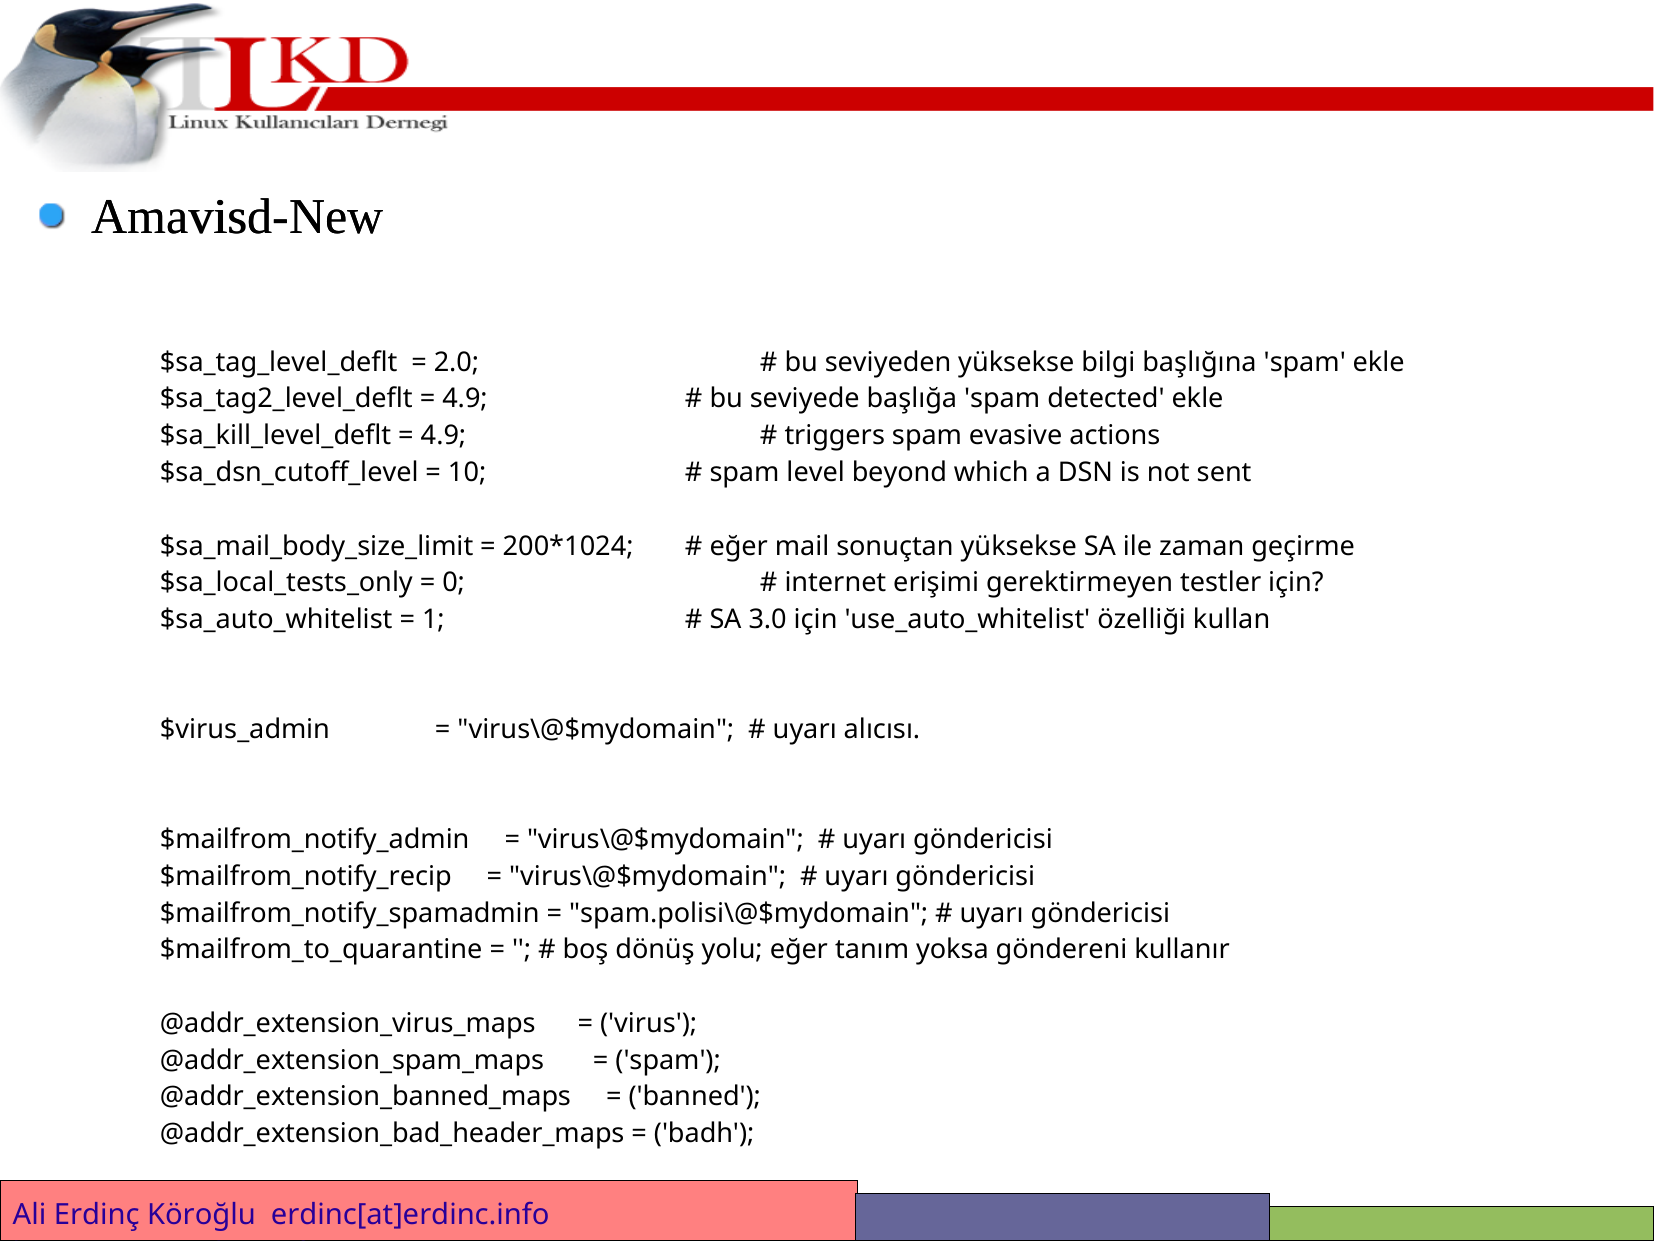

Amavisd-New
 Amavisd-New
$sa_tag_level_deflt = 2.0;				# bu seviyeden yüksekse bilgi başlığına 'spam' ekle
$sa_tag2_level_deflt = 4.9;			# bu seviyede başlığa 'spam detected' ekle
$sa_kill_level_deflt = 4.9;				# triggers spam evasive actions
$sa_dsn_cutoff_level = 10;			# spam level beyond which a DSN is not sent
$sa_mail_body_size_limit = 200*1024;	# eğer mail sonuçtan yüksekse SA ile zaman geçirme
$sa_local_tests_only = 0;				# internet erişimi gerektirmeyen testler için?
$sa_auto_whitelist = 1;				# SA 3.0 için 'use_auto_whitelist' özelliği kullan
$virus_admin = "virus\@$mydomain"; # uyarı alıcısı.
$mailfrom_notify_admin = "virus\@$mydomain"; # uyarı göndericisi
$mailfrom_notify_recip = "virus\@$mydomain"; # uyarı göndericisi
$mailfrom_notify_spamadmin = "spam.polisi\@$mydomain"; # uyarı göndericisi
$mailfrom_to_quarantine = ''; # boş dönüş yolu; eğer tanım yoksa göndereni kullanır
@addr_extension_virus_maps = ('virus');
@addr_extension_spam_maps = ('spam');
@addr_extension_banned_maps = ('banned');
@addr_extension_bad_header_maps = ('badh');
Ali Erdinç Köroğlu erdinc[at]erdinc.info http://www.erdinc.info